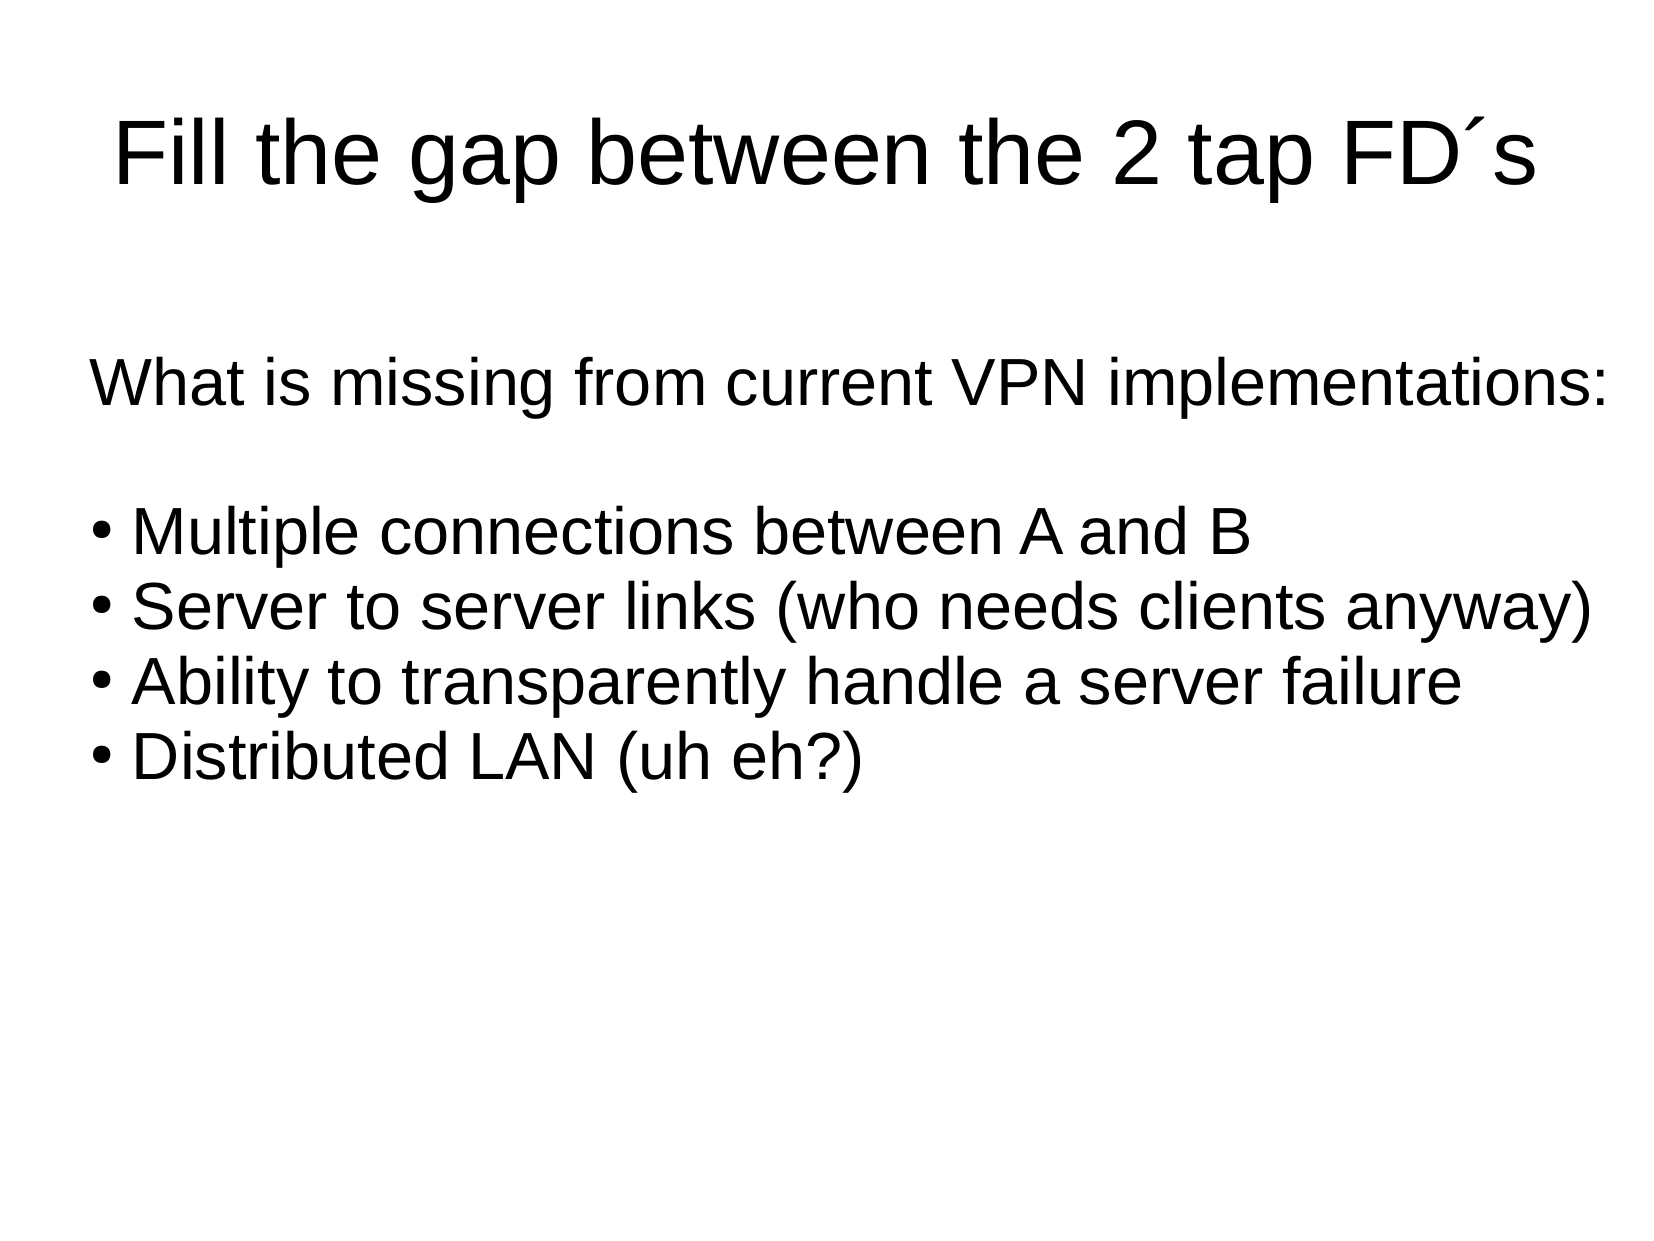

# Fill the gap between the 2 tap FD´s
What is missing from current VPN implementations:
 Multiple connections between A and B
 Server to server links (who needs clients anyway)
 Ability to transparently handle a server failure
 Distributed LAN (uh eh?)